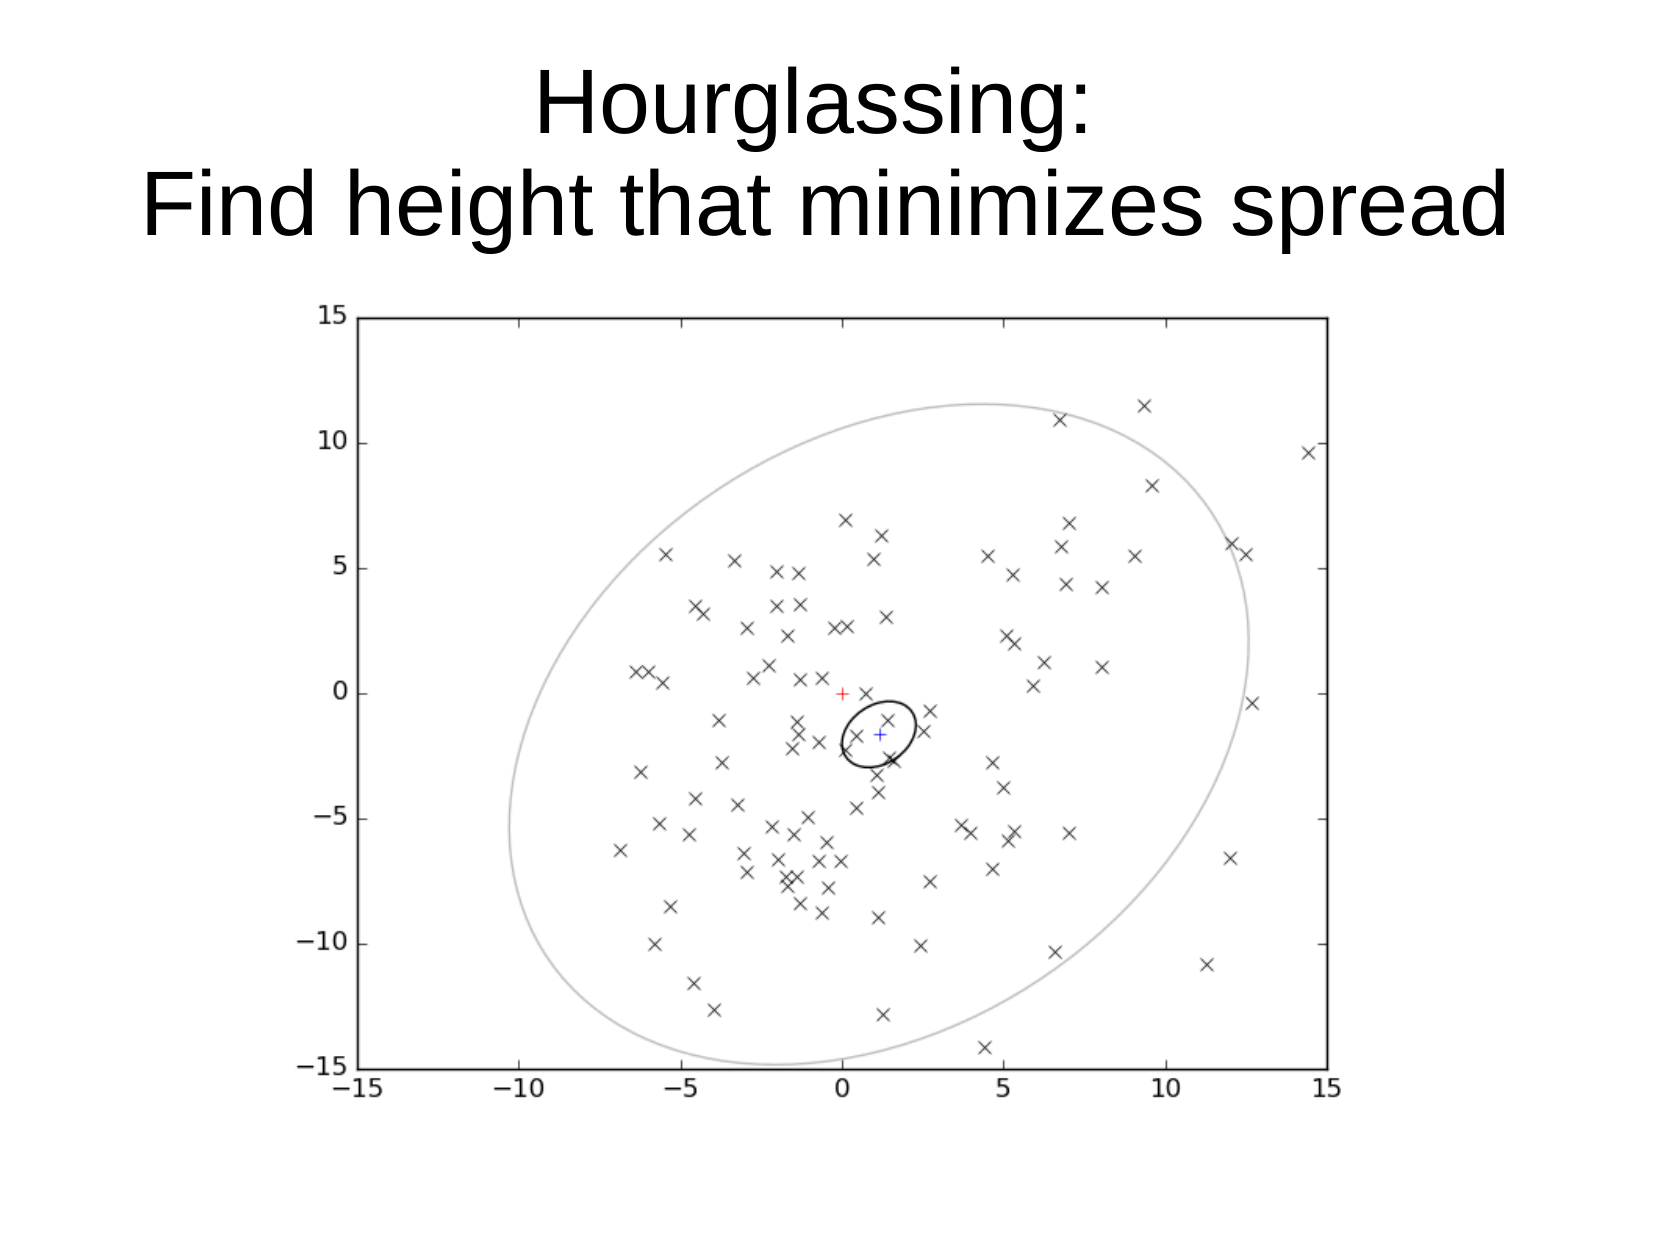

# Hourglassing: Find height that minimizes spread